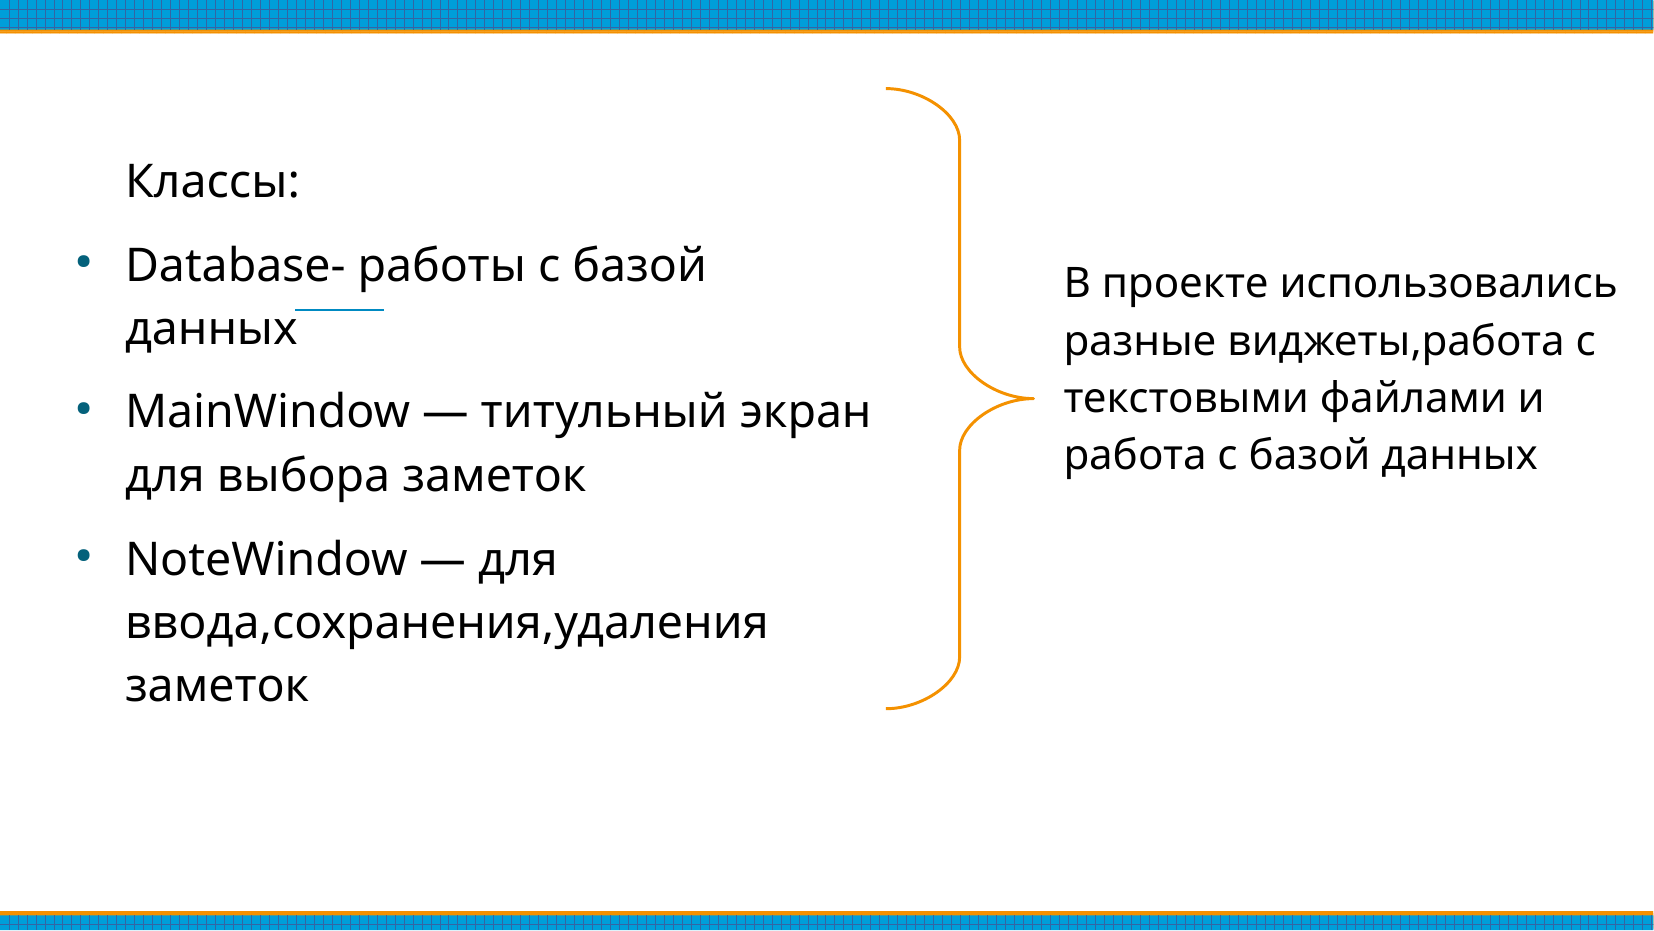

# Классы:
Database- работы с базой данных
MainWindow — титульный экран для выбора заметок
NoteWindow — для ввода,сохранения,удаления заметок
В проекте использовались разные виджеты,работа с текстовыми файлами и работа с базой данных